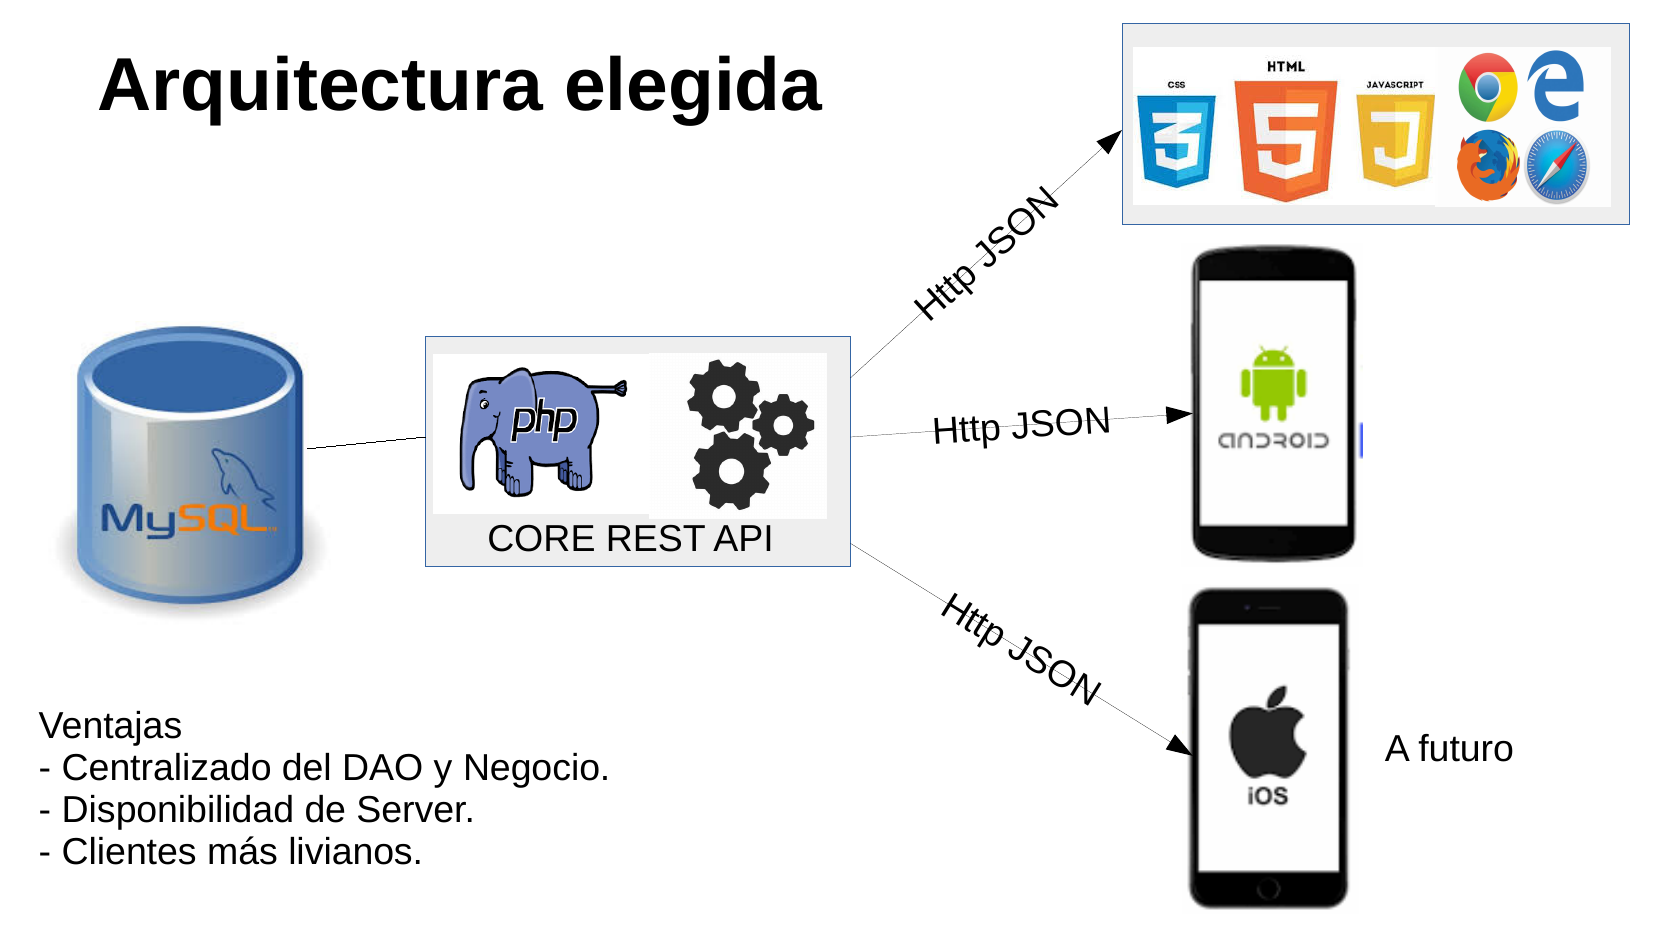

Arquitectura elegida
Http JSON
Http JSON
CORE REST API
Http JSON
Ventajas
- Centralizado del DAO y Negocio.
- Disponibilidad de Server.
- Clientes más livianos.
A futuro